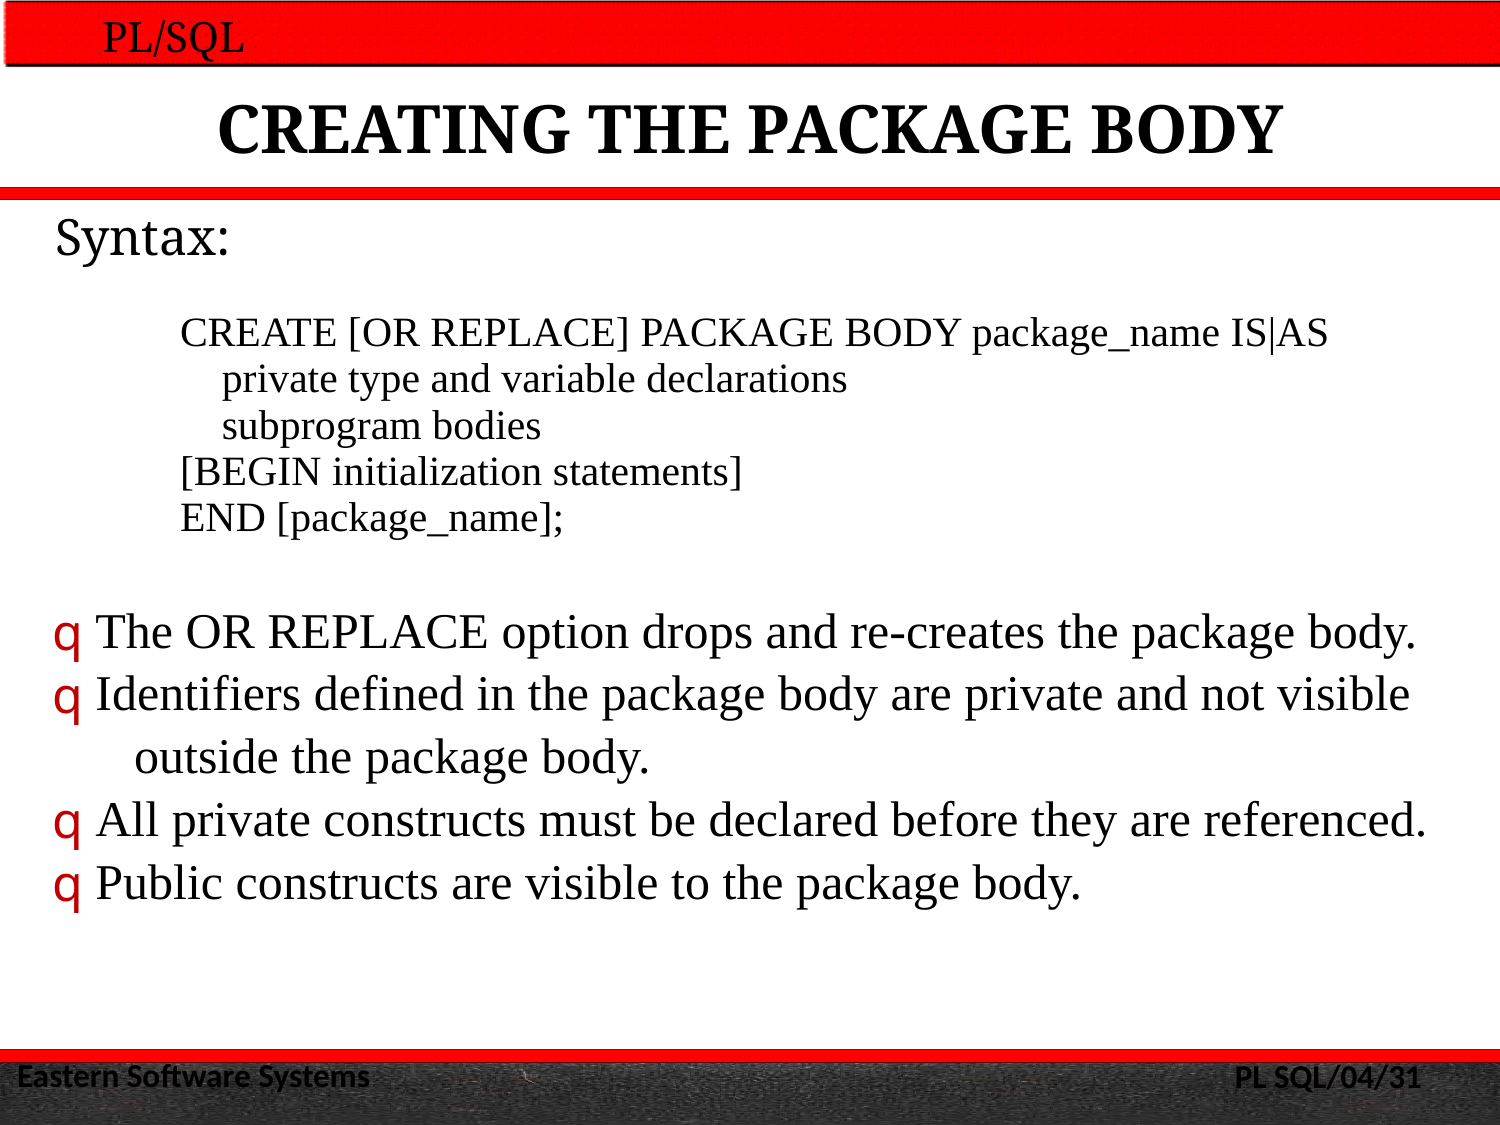

PL/SQL
CREATING THE PACKAGE BODY
Syntax:
 The OR REPLACE option drops and re-creates the package body.
 Identifiers defined in the package body are private and not visible
 outside the package body.
 All private constructs must be declared before they are referenced.
 Public constructs are visible to the package body.
CREATE [OR REPLACE] PACKAGE BODY package_name IS|AS
 private type and variable declarations
 subprogram bodies
[BEGIN initialization statements]
END [package_name];
Eastern Software Systems
				 PL SQL/04/31